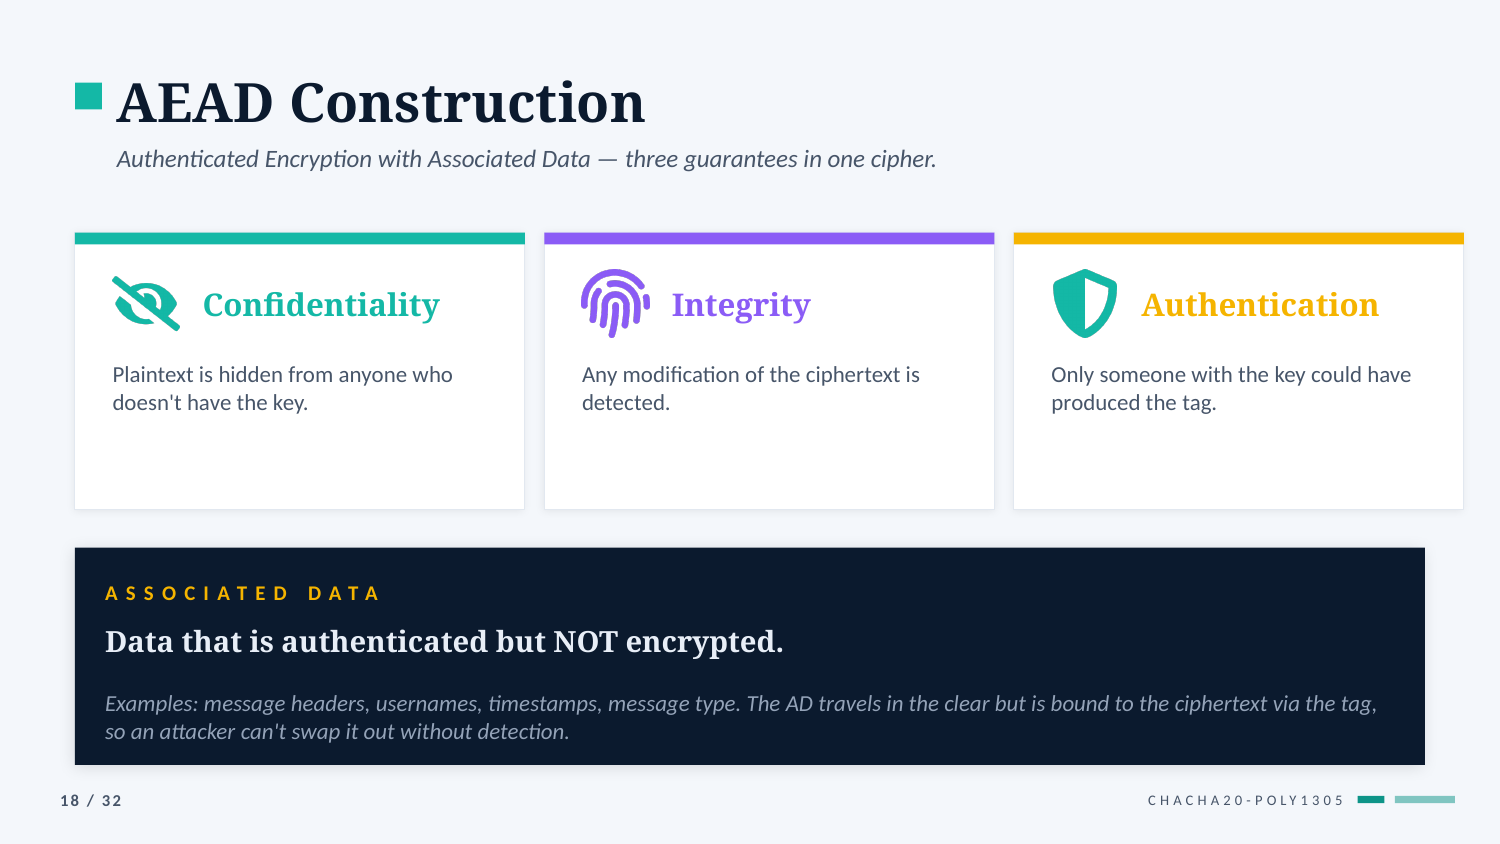

AEAD Construction
Authenticated Encryption with Associated Data — three guarantees in one cipher.
Confidentiality
Integrity
Authentication
Plaintext is hidden from anyone who doesn't have the key.
Any modification of the ciphertext is detected.
Only someone with the key could have produced the tag.
ASSOCIATED DATA
Data that is authenticated but NOT encrypted.
Examples: message headers, usernames, timestamps, message type. The AD travels in the clear but is bound to the ciphertext via the tag, so an attacker can't swap it out without detection.
18 / 32
CHACHA20-POLY1305